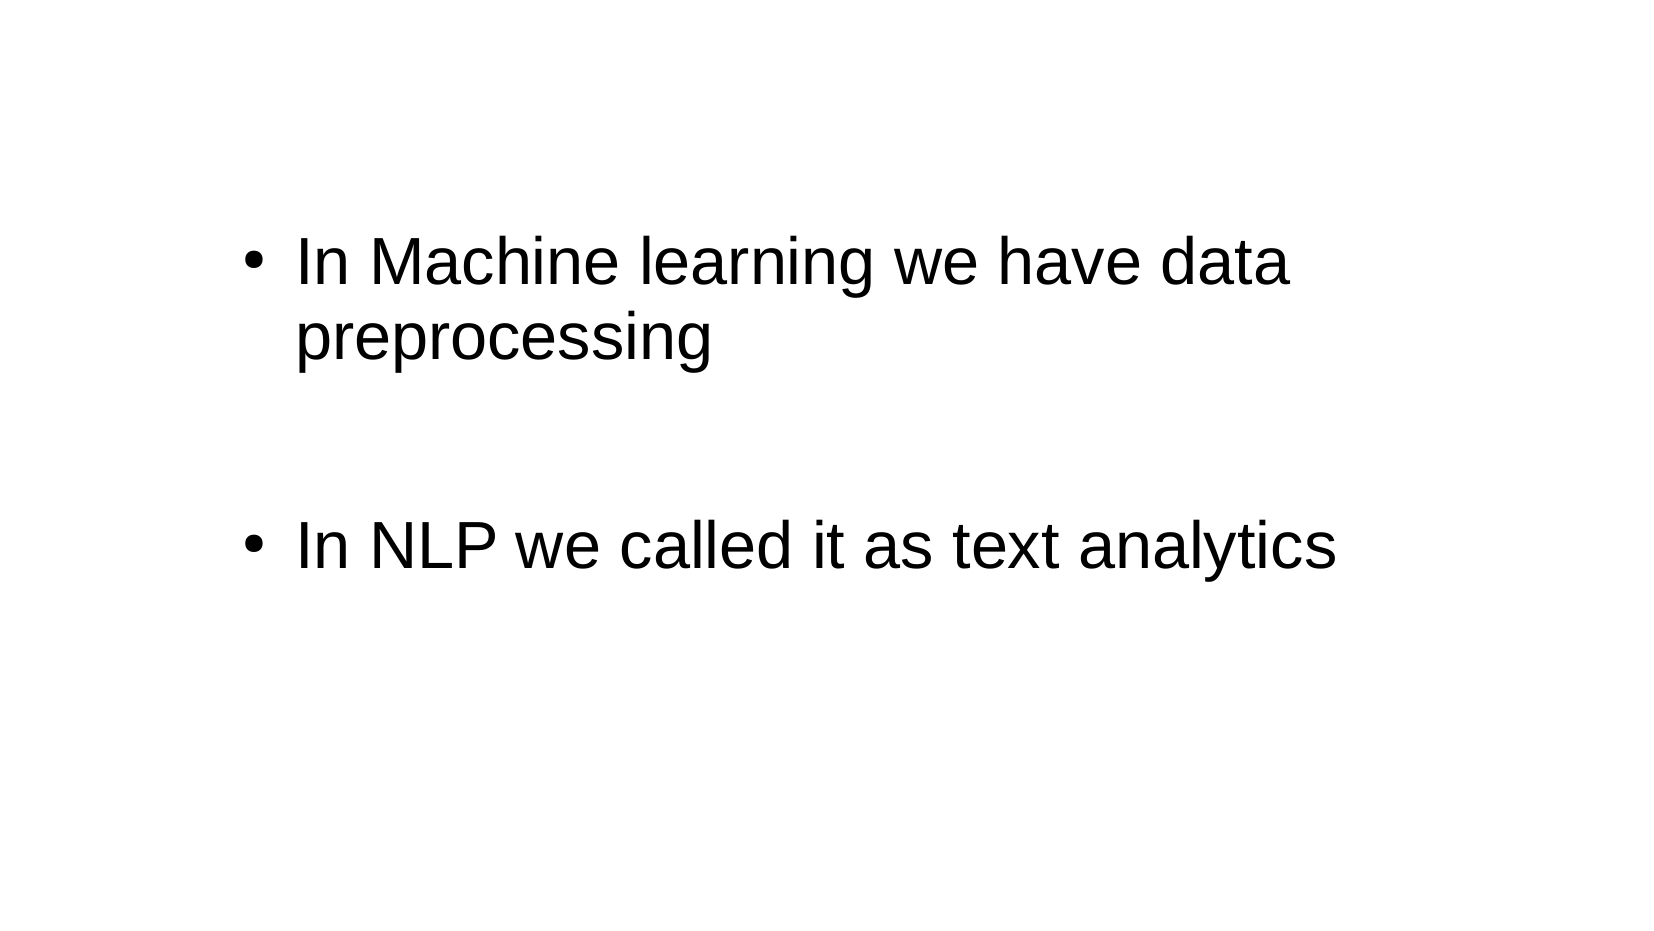

# In Machine learning we have data preprocessing
In NLP we called it as text analytics